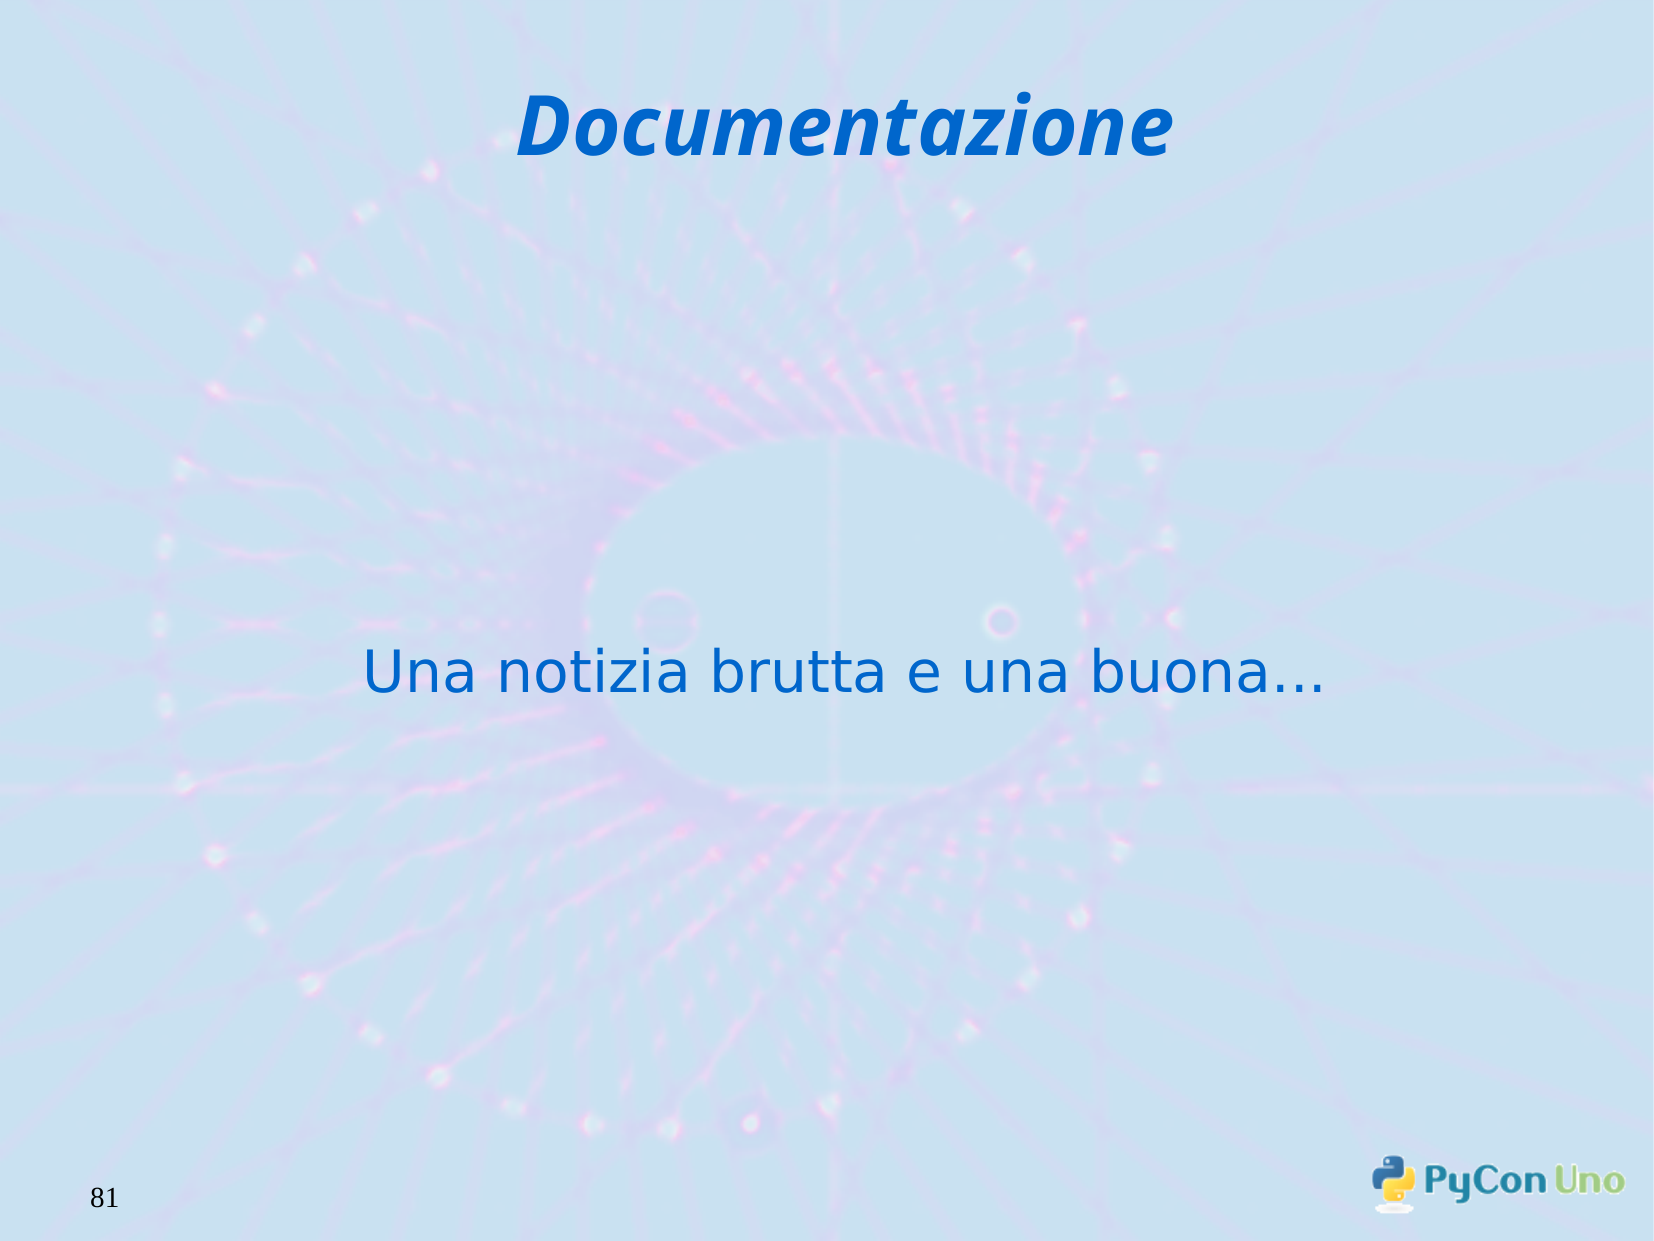

# Documentazione
Una notizia brutta e una buona...
81